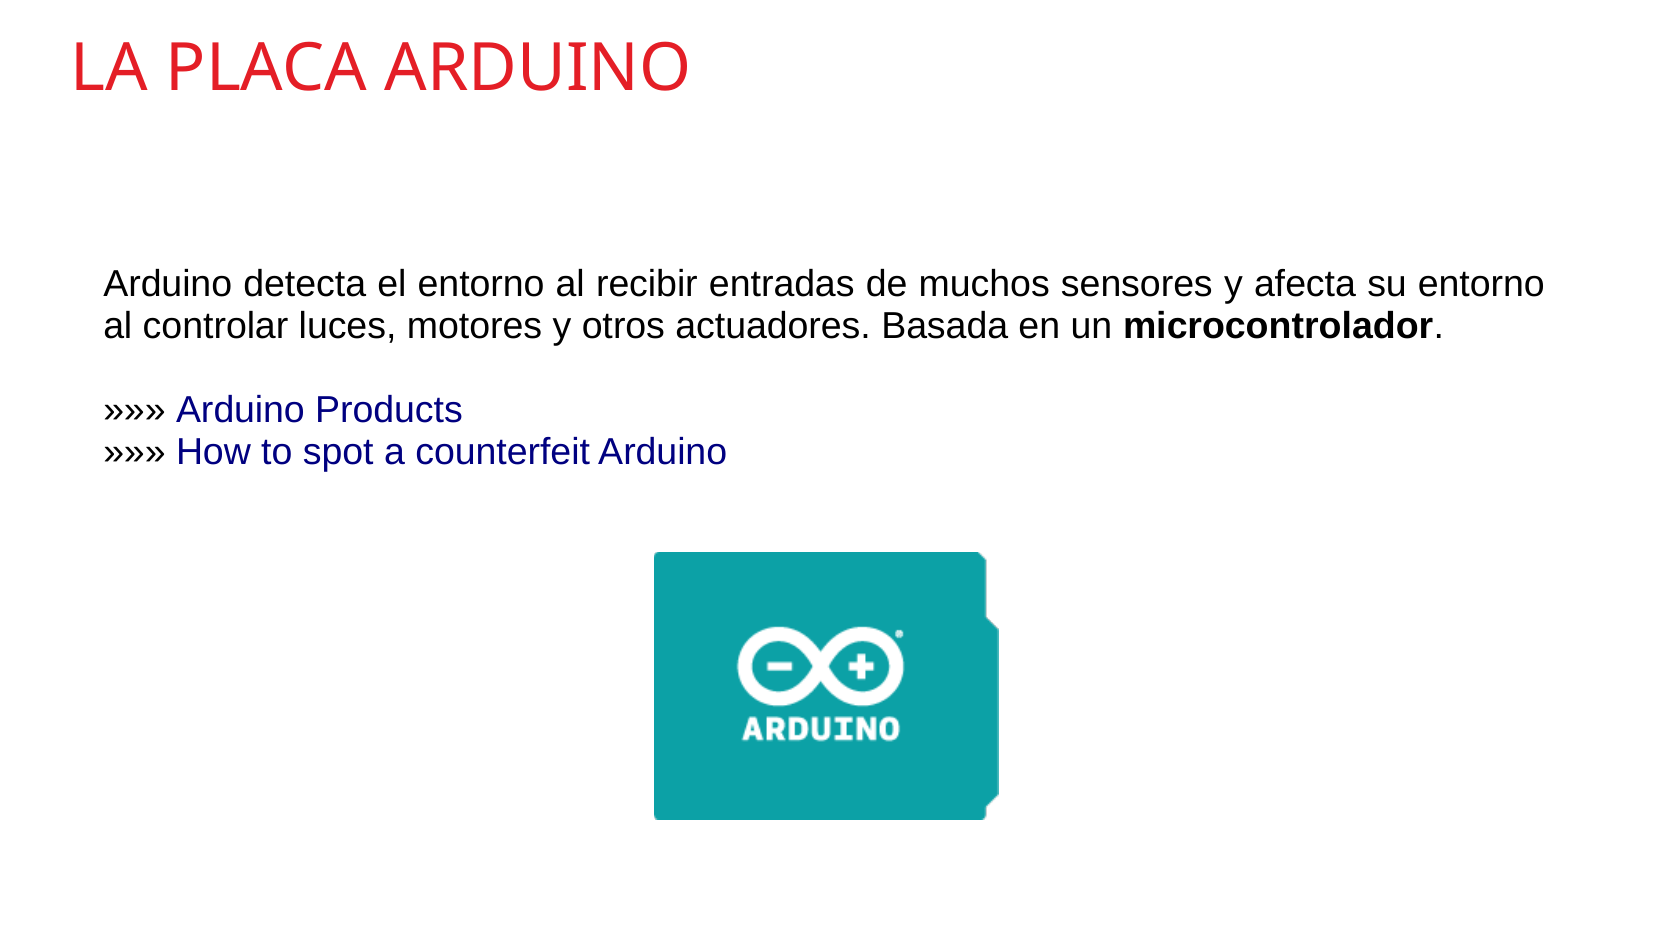

# LA PLACA ARDUINO
Arduino detecta el entorno al recibir entradas de muchos sensores y afecta su entorno al controlar luces, motores y otros actuadores. Basada en un microcontrolador.
»»» Arduino Products
»»» How to spot a counterfeit Arduino